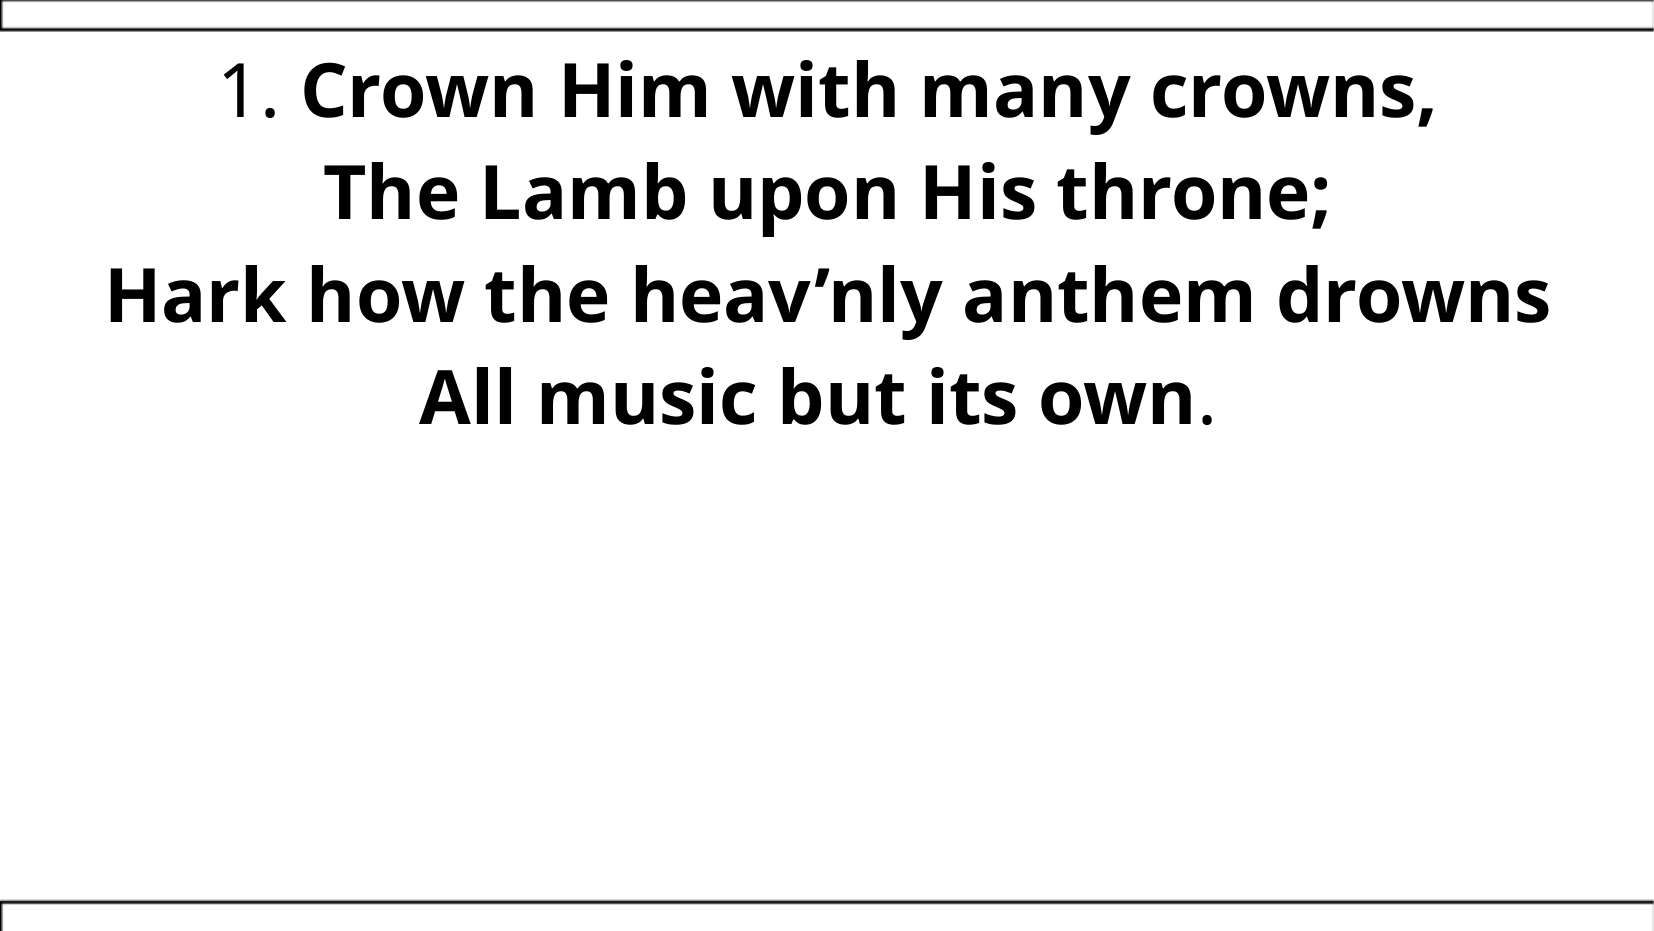

1. Crown Him with many crowns,
The Lamb upon His throne;
Hark how the heav’nly anthem drowns
All music but its own.